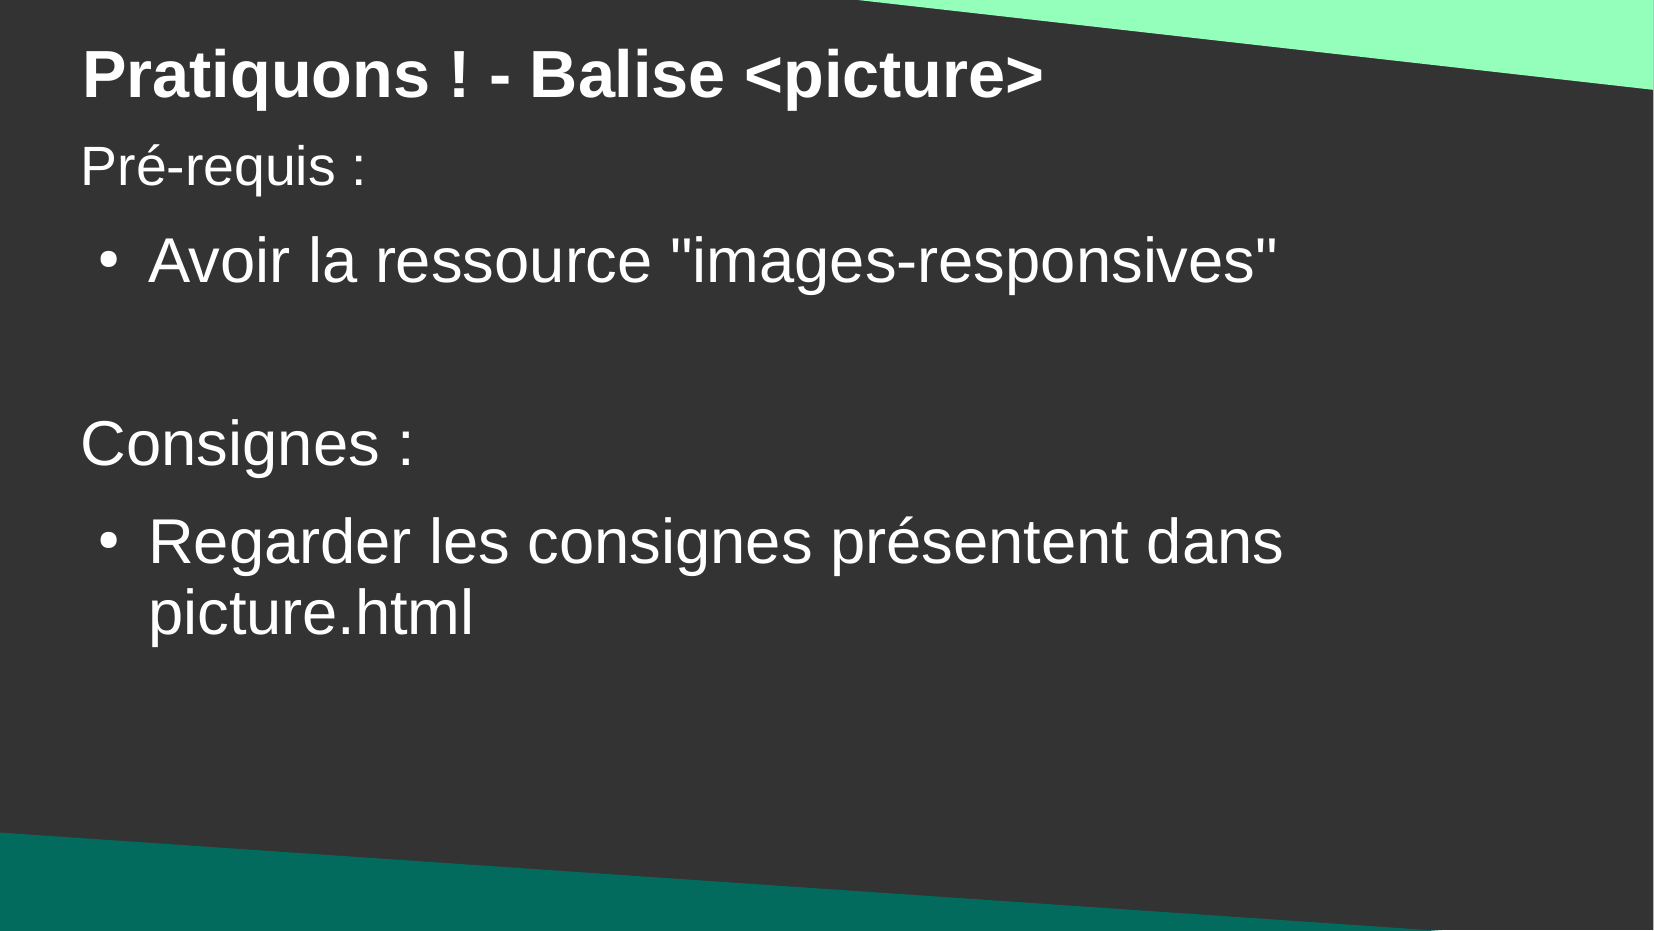

# Pratiquons ! - Balise <picture>
Pré-requis :
Avoir la ressource "images-responsives"
Consignes :
Regarder les consignes présentent dans picture.html